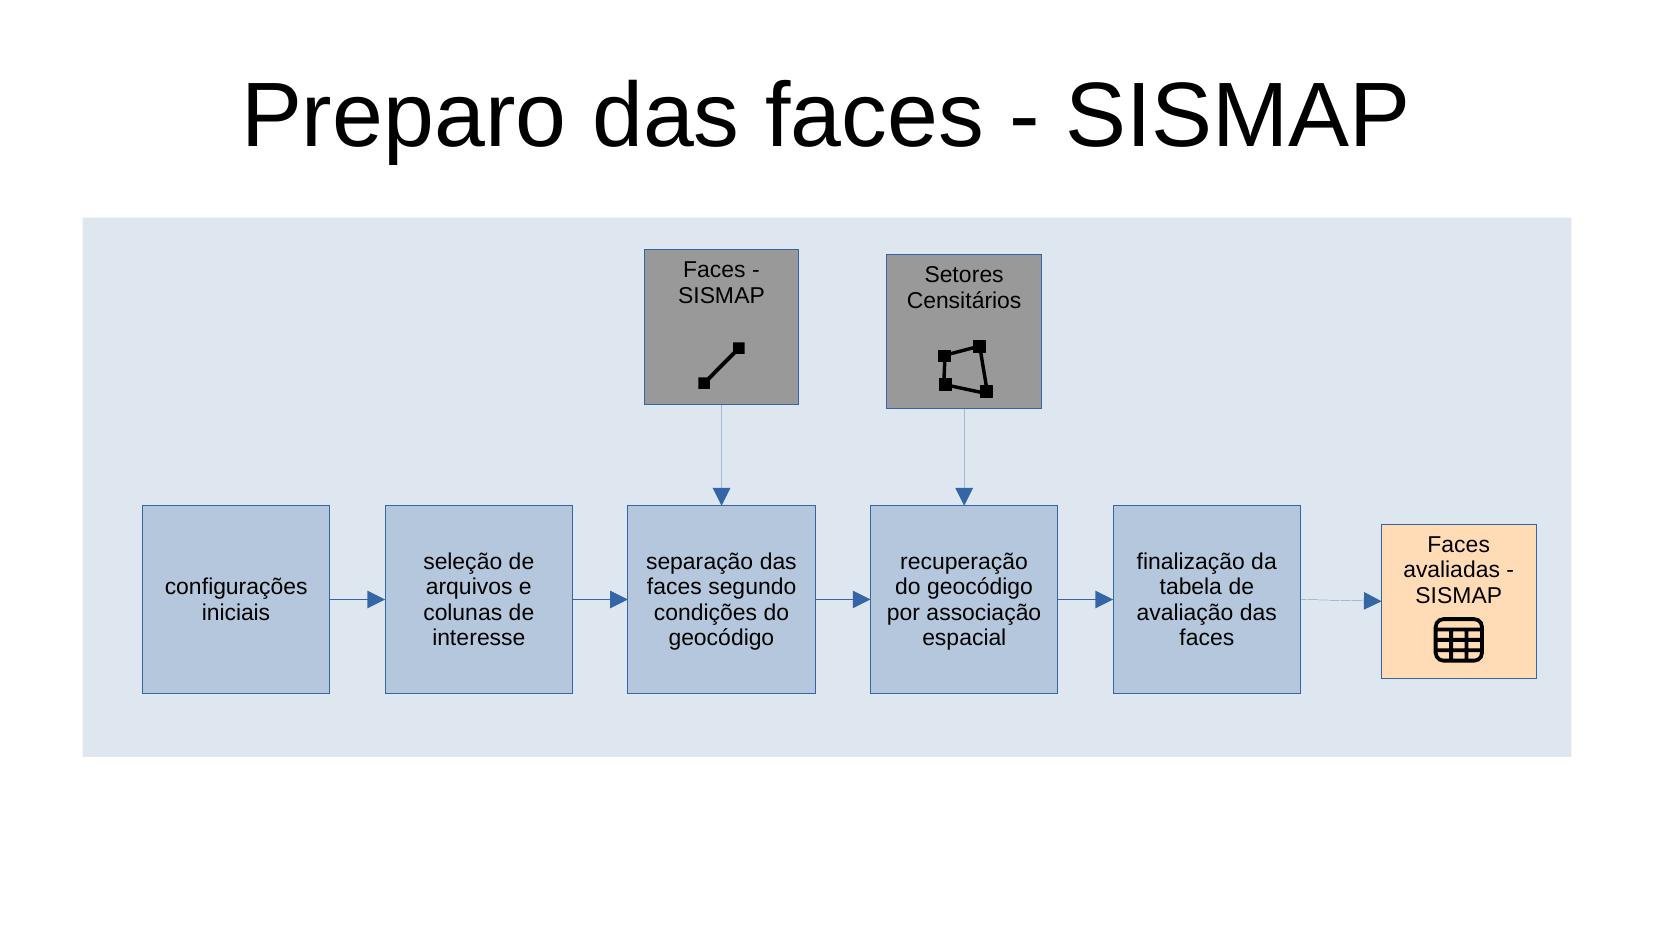

# Preparo das faces - SISMAP
Faces - SISMAP
Setores Censitários
configurações iniciais
seleção de arquivos e colunas de interesse
separação das faces segundo condições do geocódigo
recuperação do geocódigo por associação espacial
finalização da tabela de avaliação das faces
Faces avaliadas - SISMAP